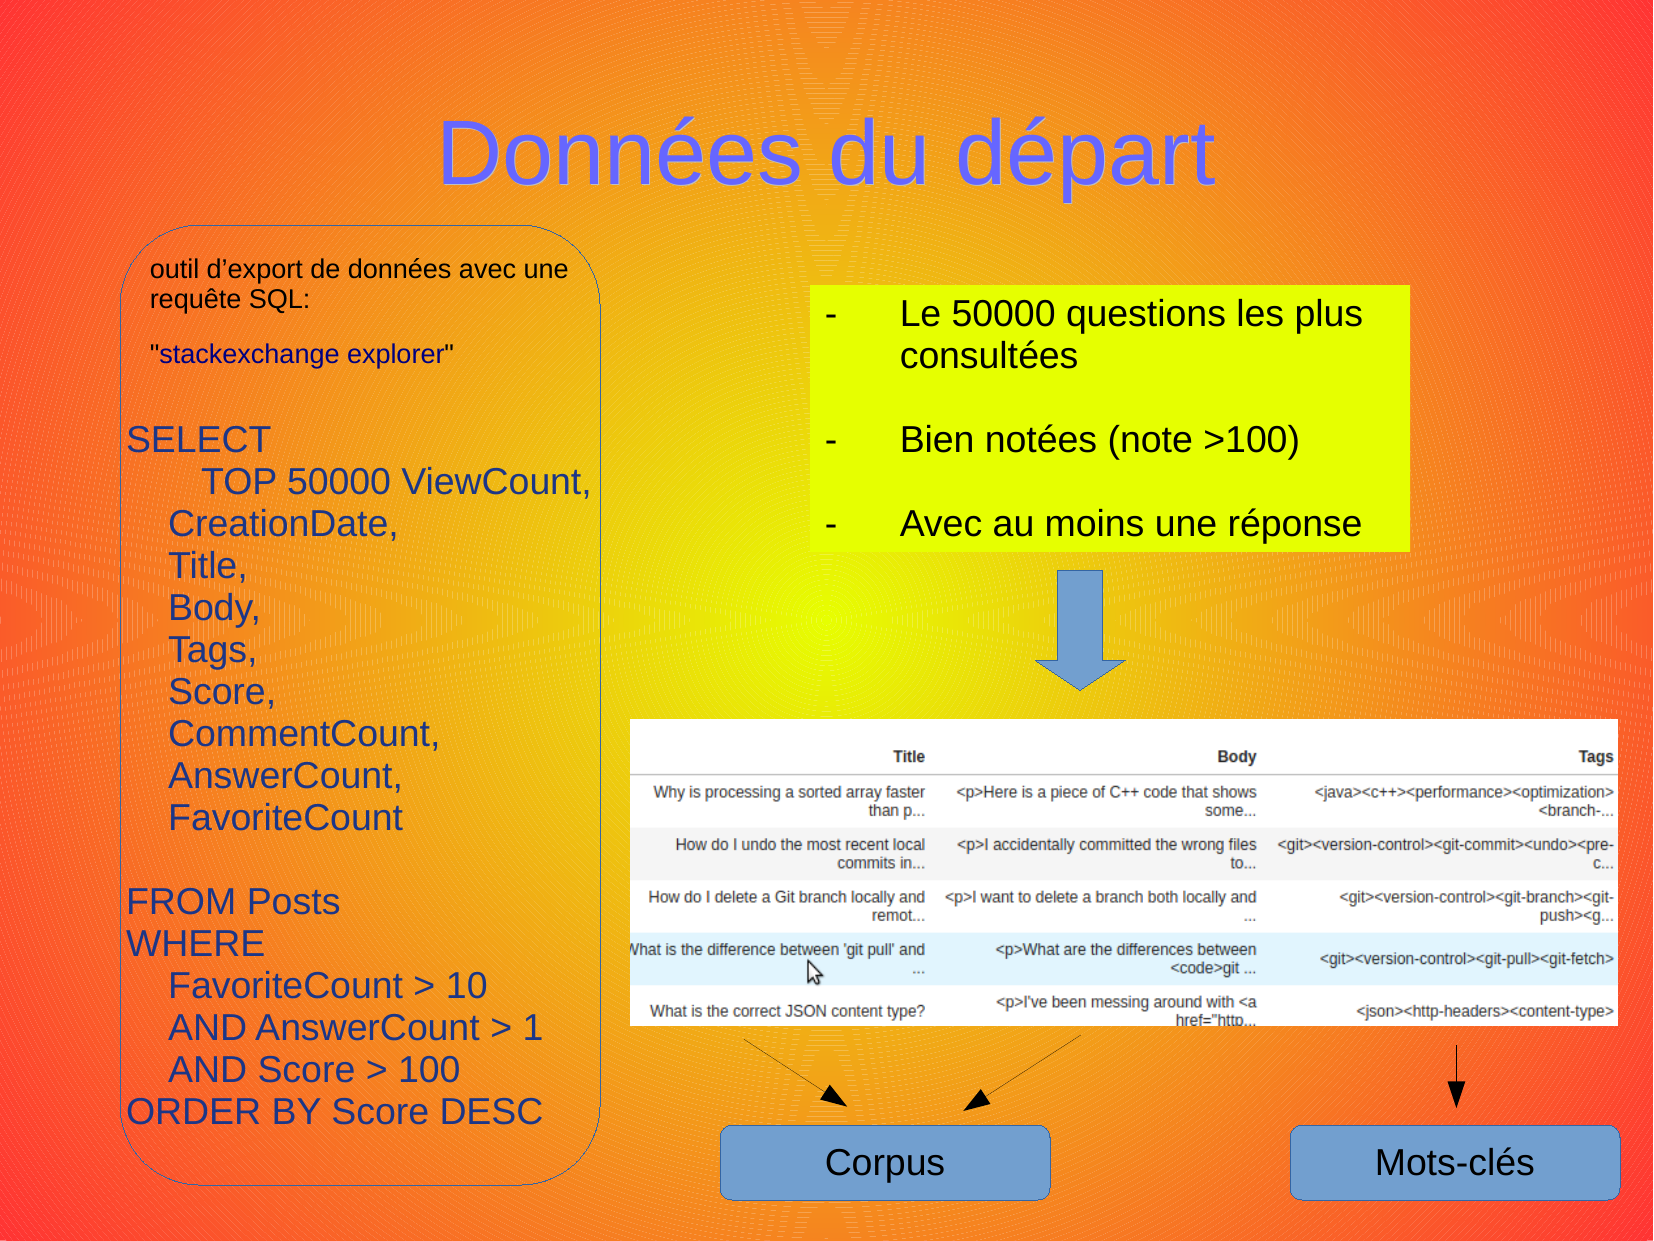

# Données du départ
outil d’export de données avec une requête SQL:
"stackexchange explorer"
-	Le 50000 questions les plus 	consultées
- 	Bien notées (note >100)
-	Avec au moins une réponse
SELECT
	TOP 50000 ViewCount,
 CreationDate,
 Title,
 Body,
 Tags,
 Score,
 CommentCount,
 AnswerCount,
 FavoriteCount
FROM Posts
WHERE
 FavoriteCount > 10
 AND AnswerCount > 1
 AND Score > 100
ORDER BY Score DESC
Corpus
Mots-clés